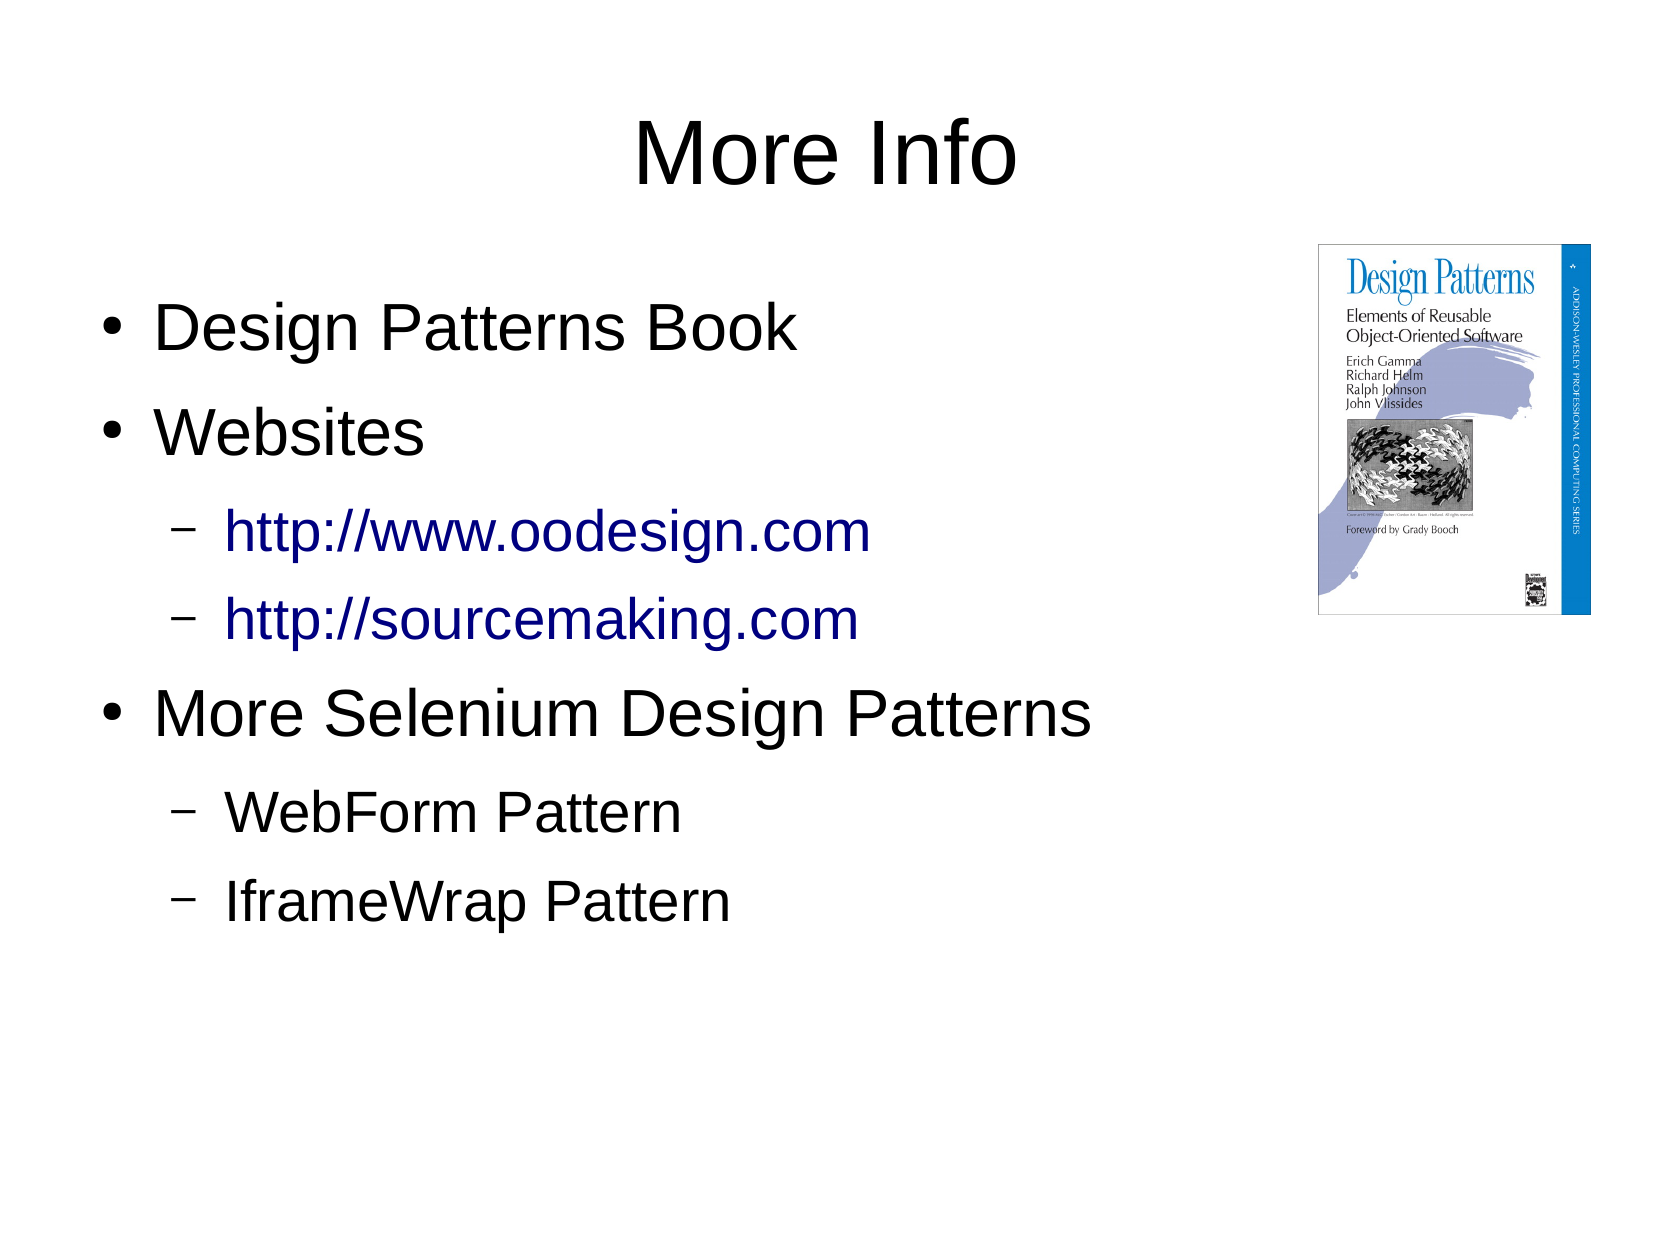

# More Info
Design Patterns Book
Websites
http://www.oodesign.com
http://sourcemaking.com
More Selenium Design Patterns
WebForm Pattern
IframeWrap Pattern